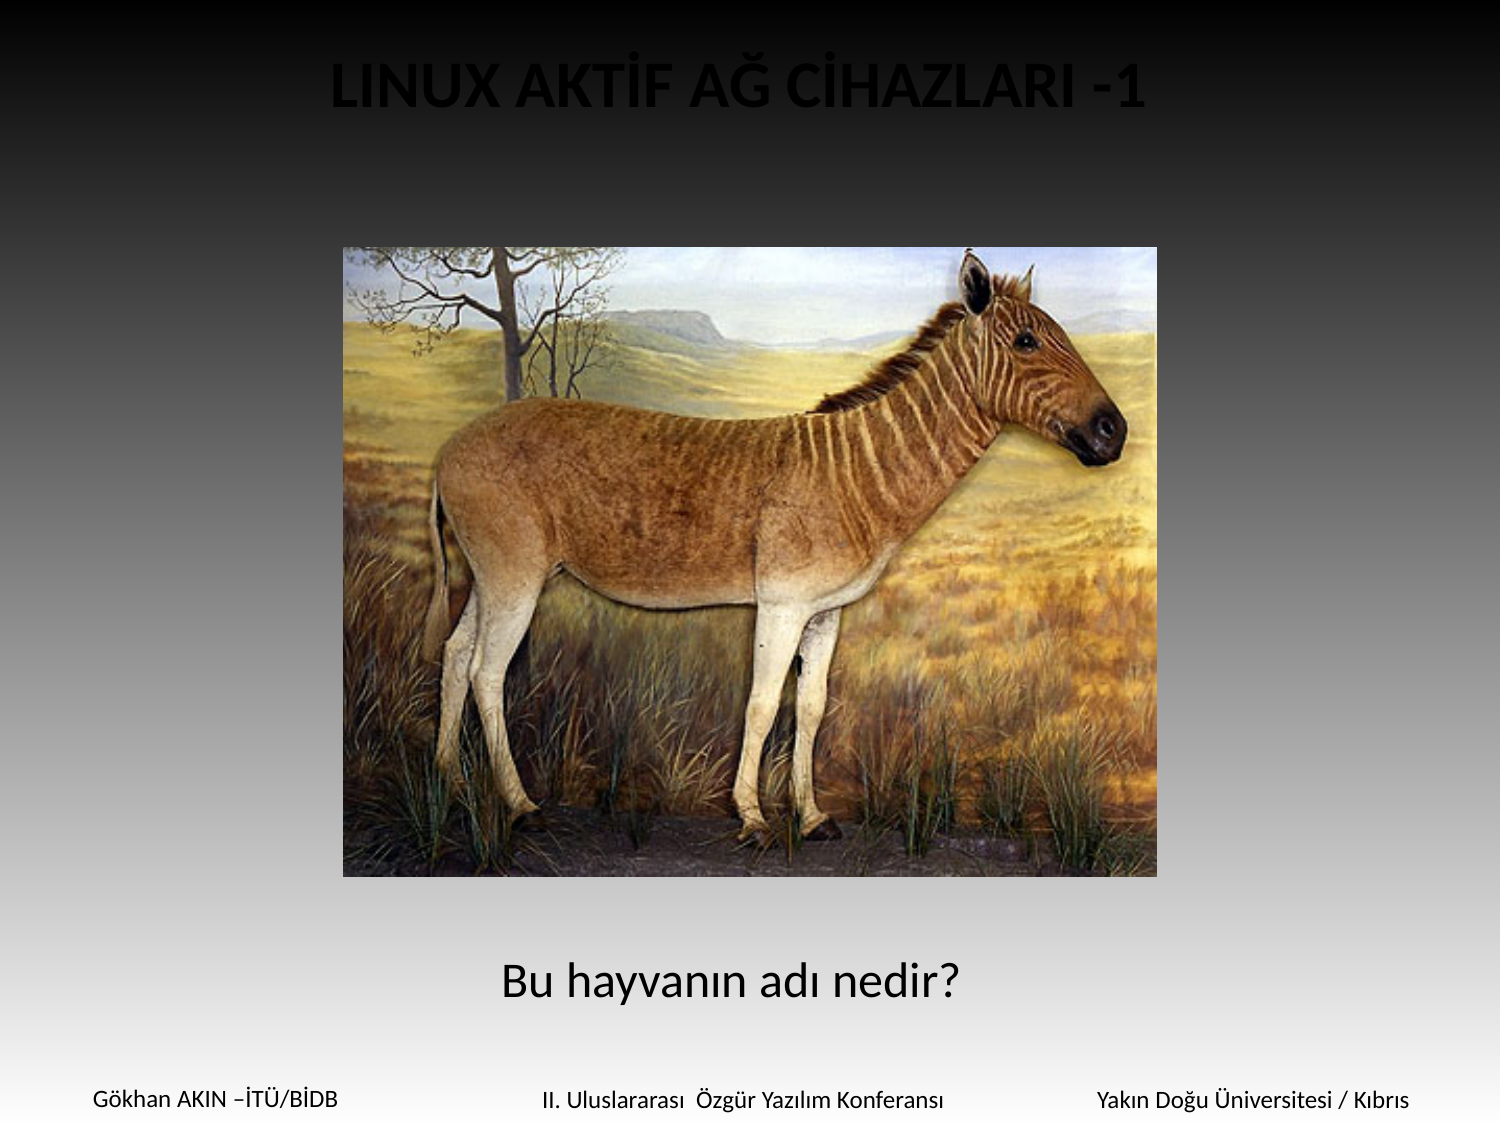

LINUX AKTİF AĞ CİHAZLARI -1
Bu hayvanın adı nedir?